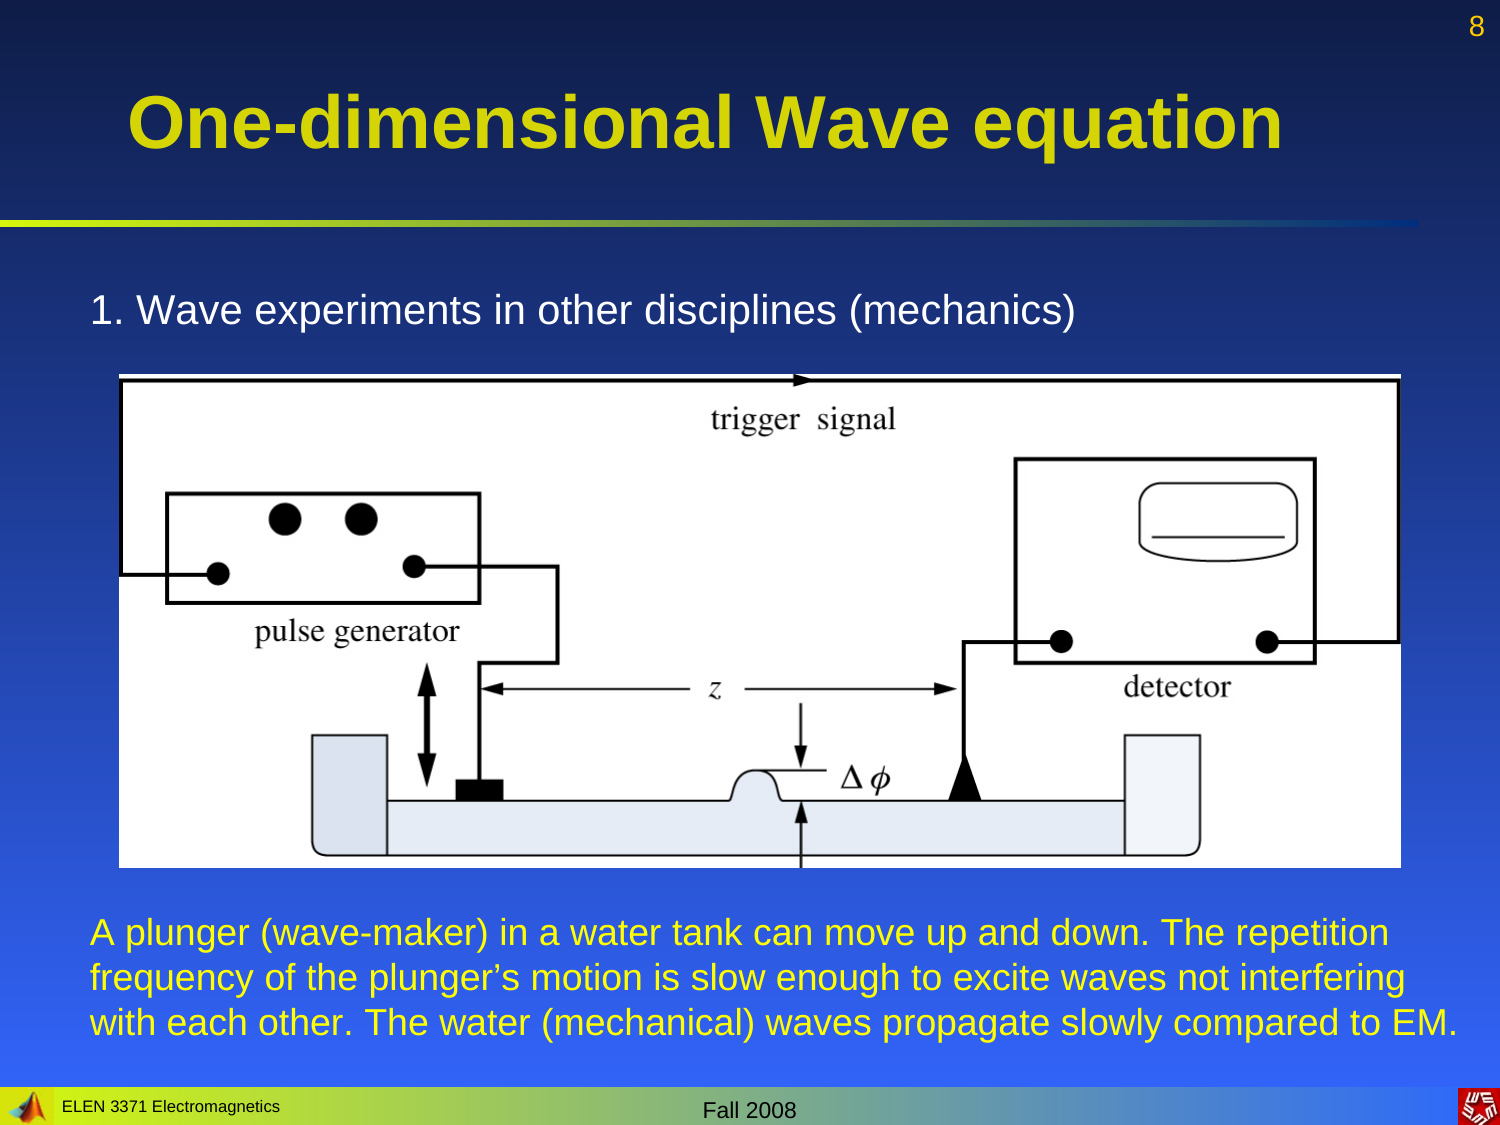

# One-dimensional Wave equation
1. Wave experiments in other disciplines (mechanics)
A plunger (wave-maker) in a water tank can move up and down. The repetition frequency of the plunger’s motion is slow enough to excite waves not interfering with each other. The water (mechanical) waves propagate slowly compared to EM.